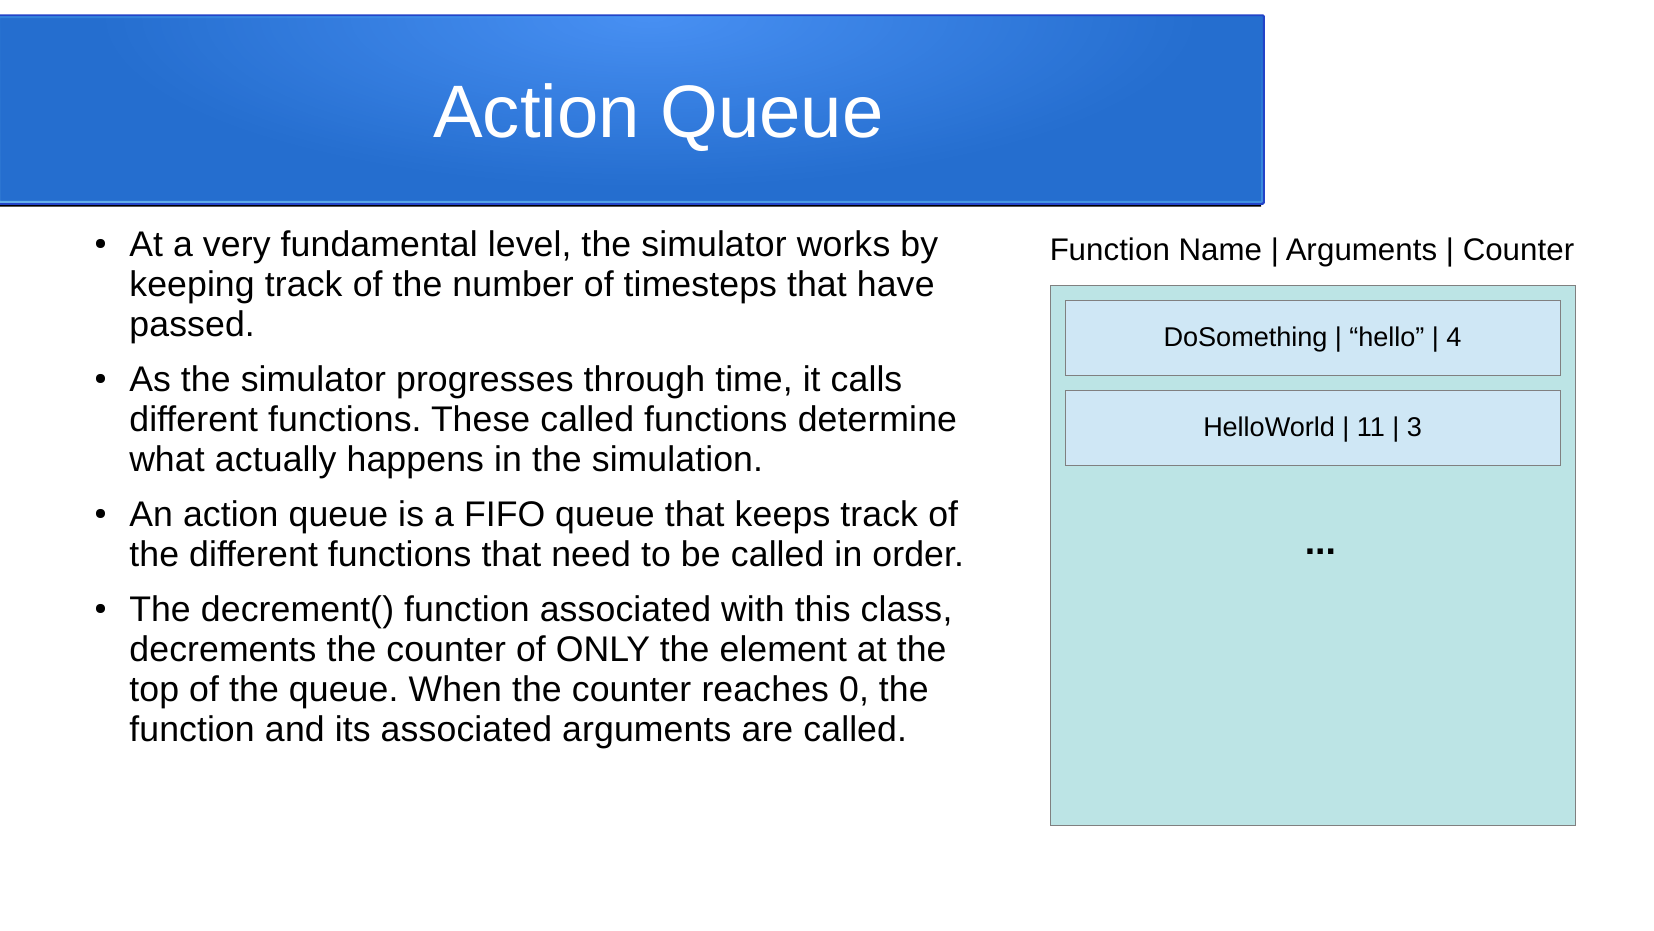

# Action Queue
At a very fundamental level, the simulator works by keeping track of the number of timesteps that have passed.
As the simulator progresses through time, it calls different functions. These called functions determine what actually happens in the simulation.
An action queue is a FIFO queue that keeps track of the different functions that need to be called in order.
The decrement() function associated with this class, decrements the counter of ONLY the element at the top of the queue. When the counter reaches 0, the function and its associated arguments are called.
Function Name | Arguments | Counter
DoSomething | “hello” | 4
HelloWorld | 11 | 3
...